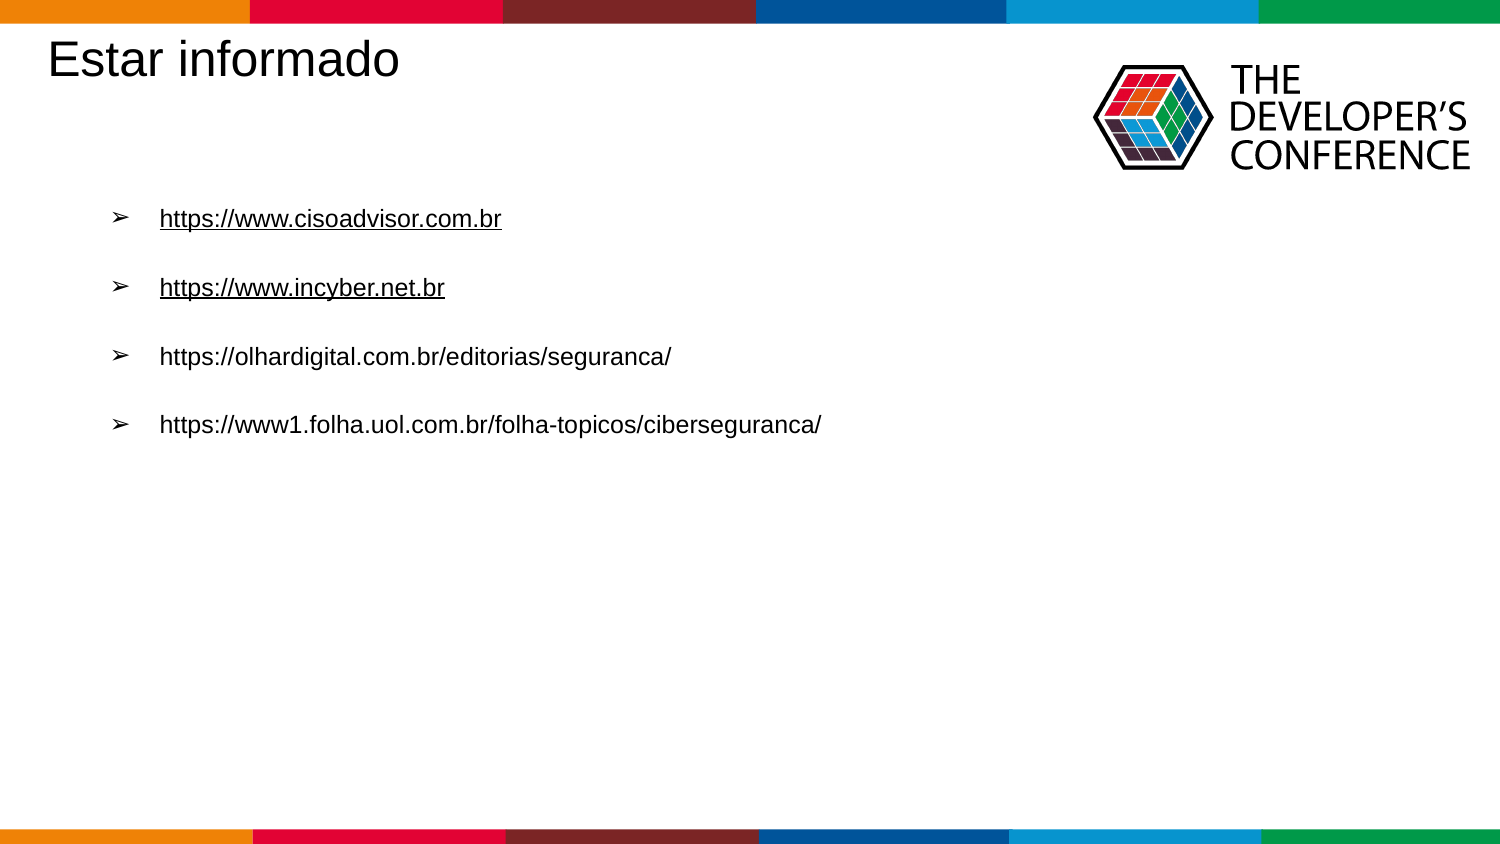

# Estar informado
https://www.cisoadvisor.com.br
https://www.incyber.net.br
https://olhardigital.com.br/editorias/seguranca/
https://www1.folha.uol.com.br/folha-topicos/ciberseguranca/